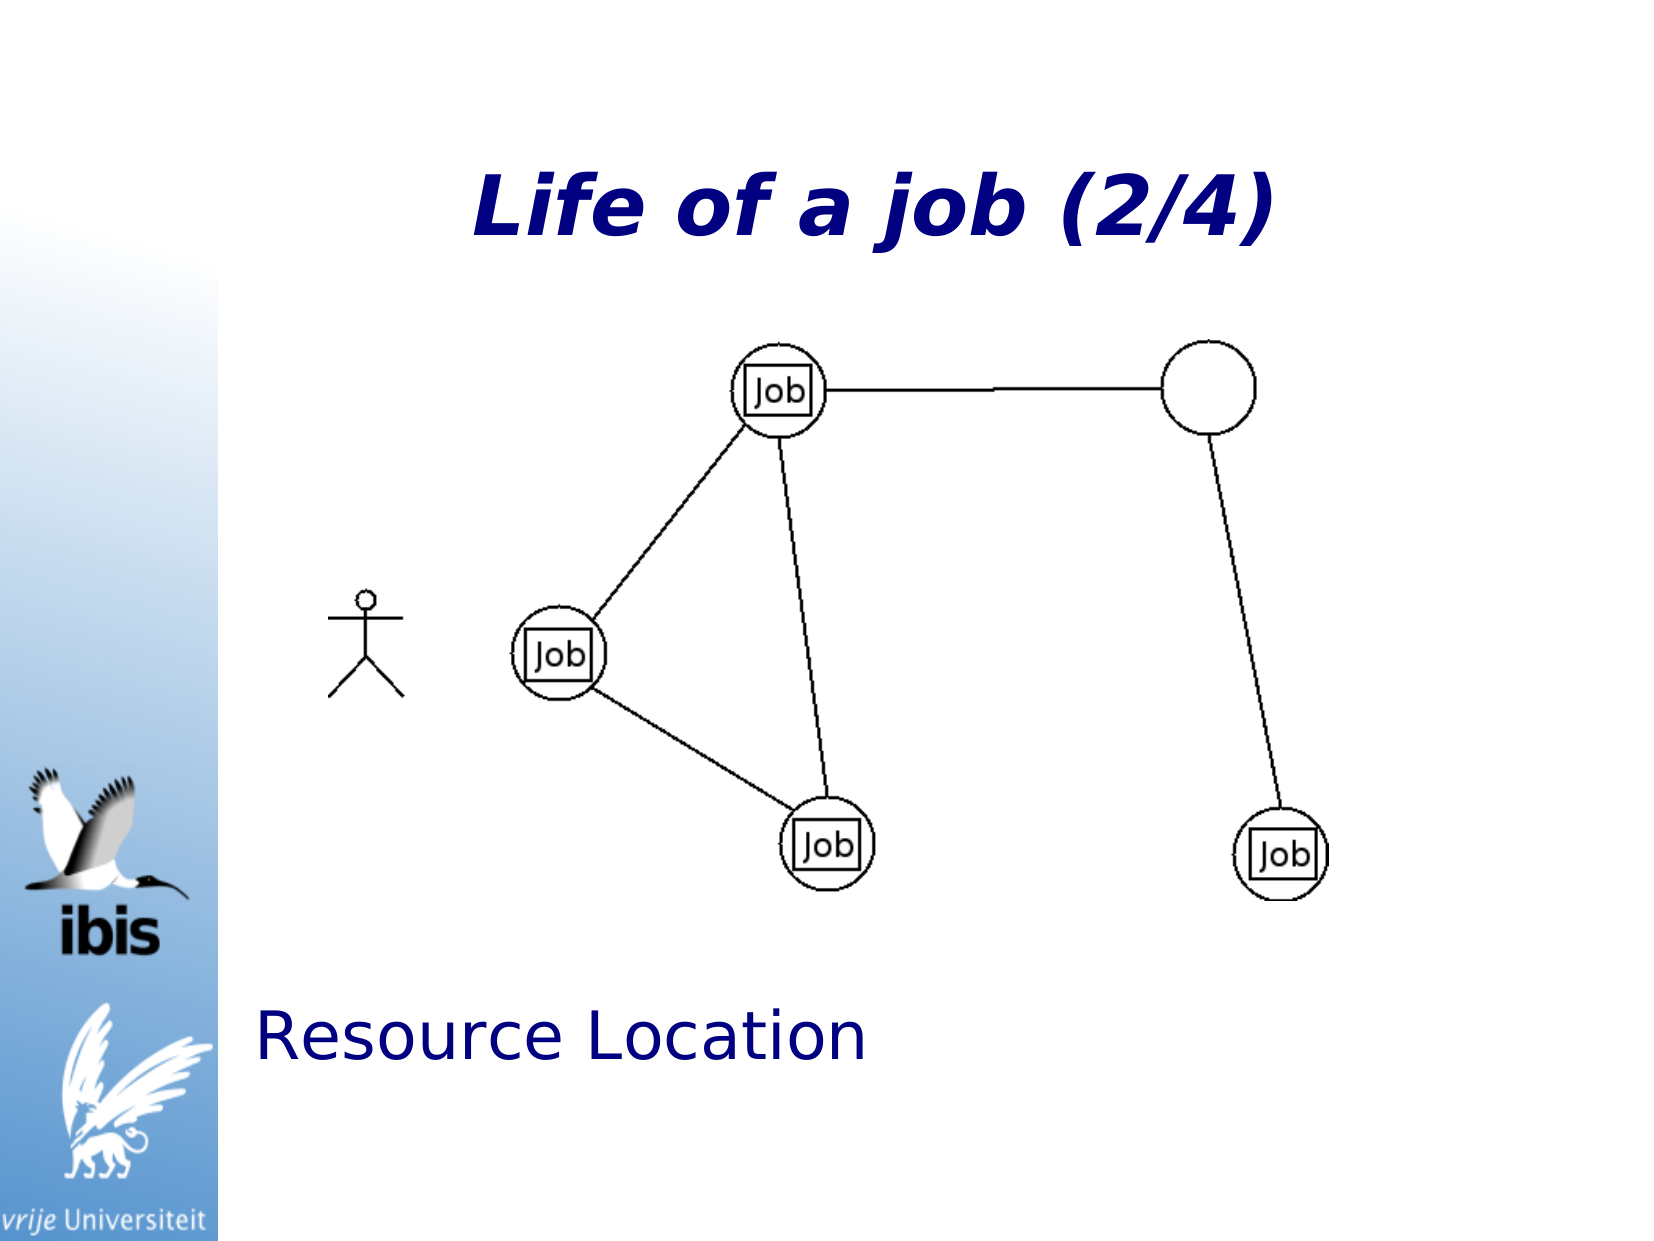

# Life of a job (2/4)
Resource Location